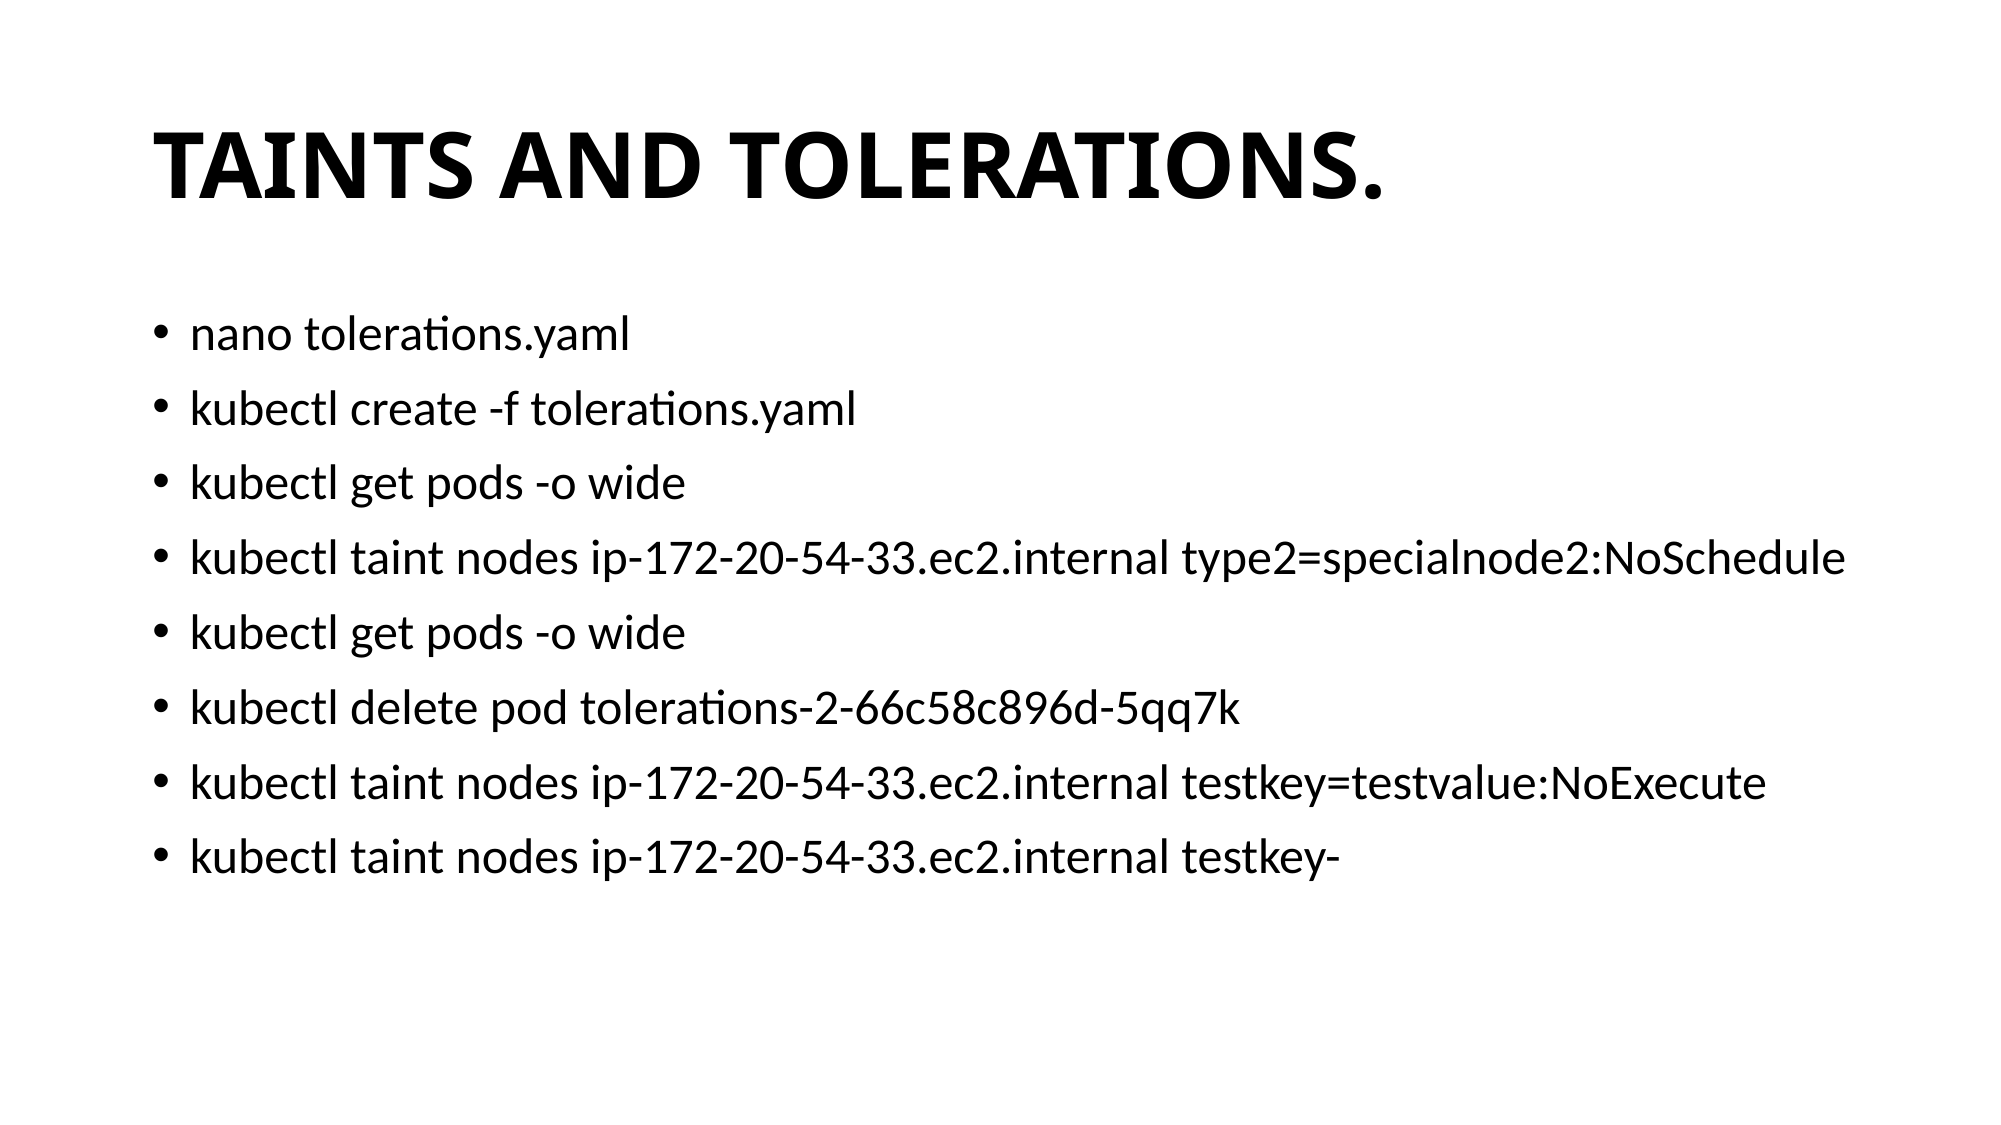

# TAINTS AND TOLERATIONS.
nano tolerations.yaml
kubectl create -f tolerations.yaml
kubectl get pods -o wide
kubectl taint nodes ip-172-20-54-33.ec2.internal type2=specialnode2:NoSchedule
kubectl get pods -o wide
kubectl delete pod tolerations-2-66c58c896d-5qq7k
kubectl taint nodes ip-172-20-54-33.ec2.internal testkey=testvalue:NoExecute
kubectl taint nodes ip-172-20-54-33.ec2.internal testkey-